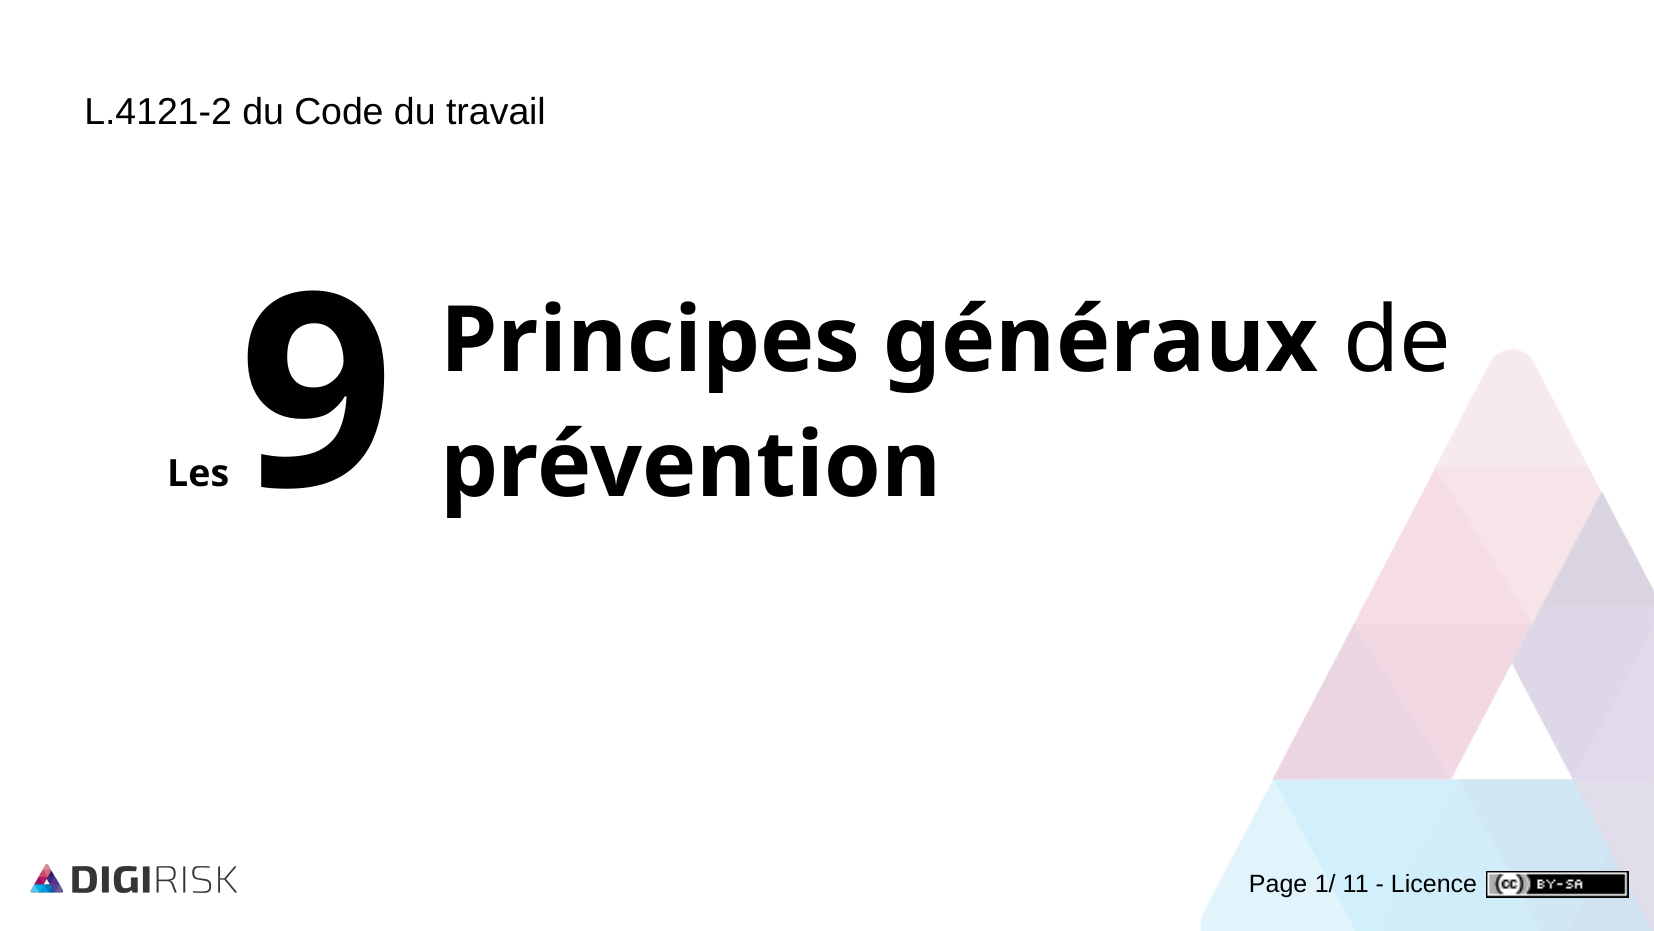

L.4121-2 du Code du travail
Les 9
Principes généraux de prévention